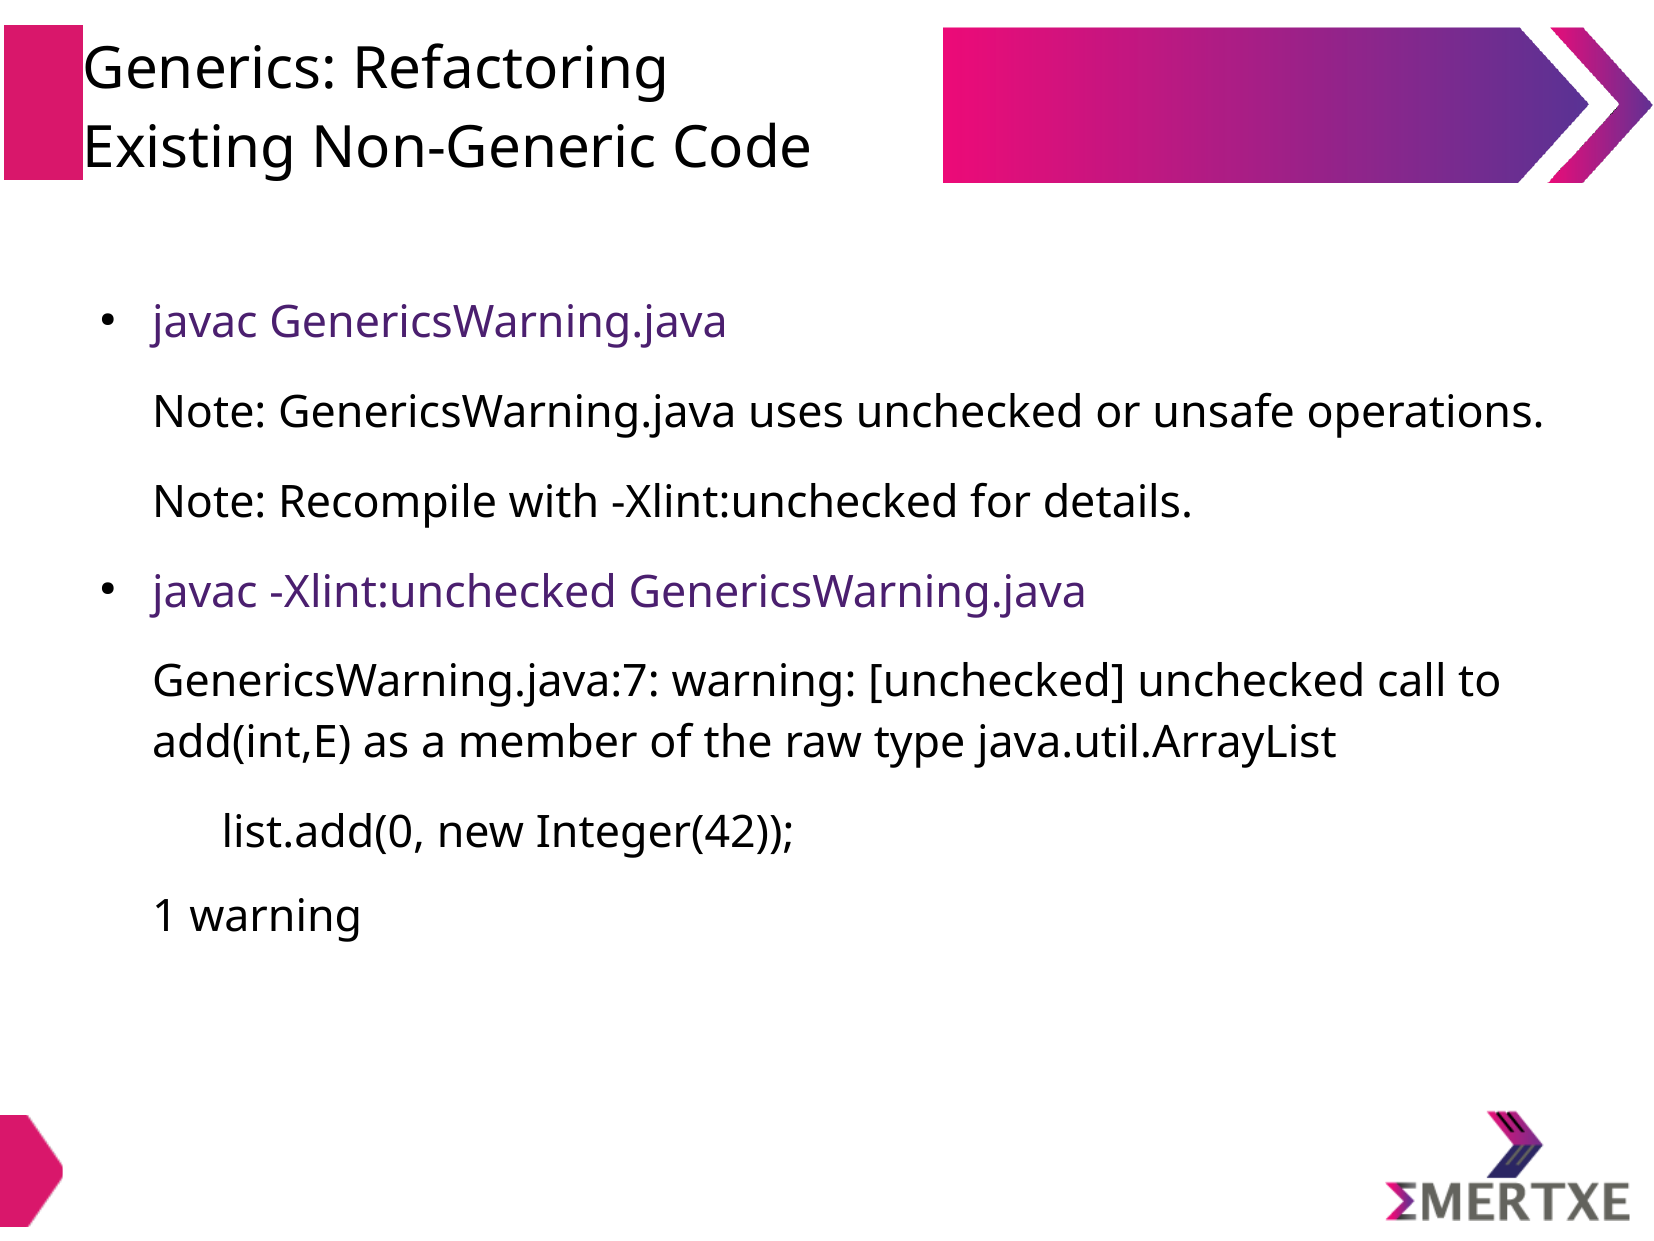

# Generics: Refactoring Existing Non-Generic Code
javac GenericsWarning.java
Note: GenericsWarning.java uses unchecked or unsafe operations.
Note: Recompile with -Xlint:unchecked for details.
javac -Xlint:unchecked GenericsWarning.java
GenericsWarning.java:7: warning: [unchecked] unchecked call to add(int,E) as a member of the raw type java.util.ArrayList
list.add(0, new Integer(42));
1 warning